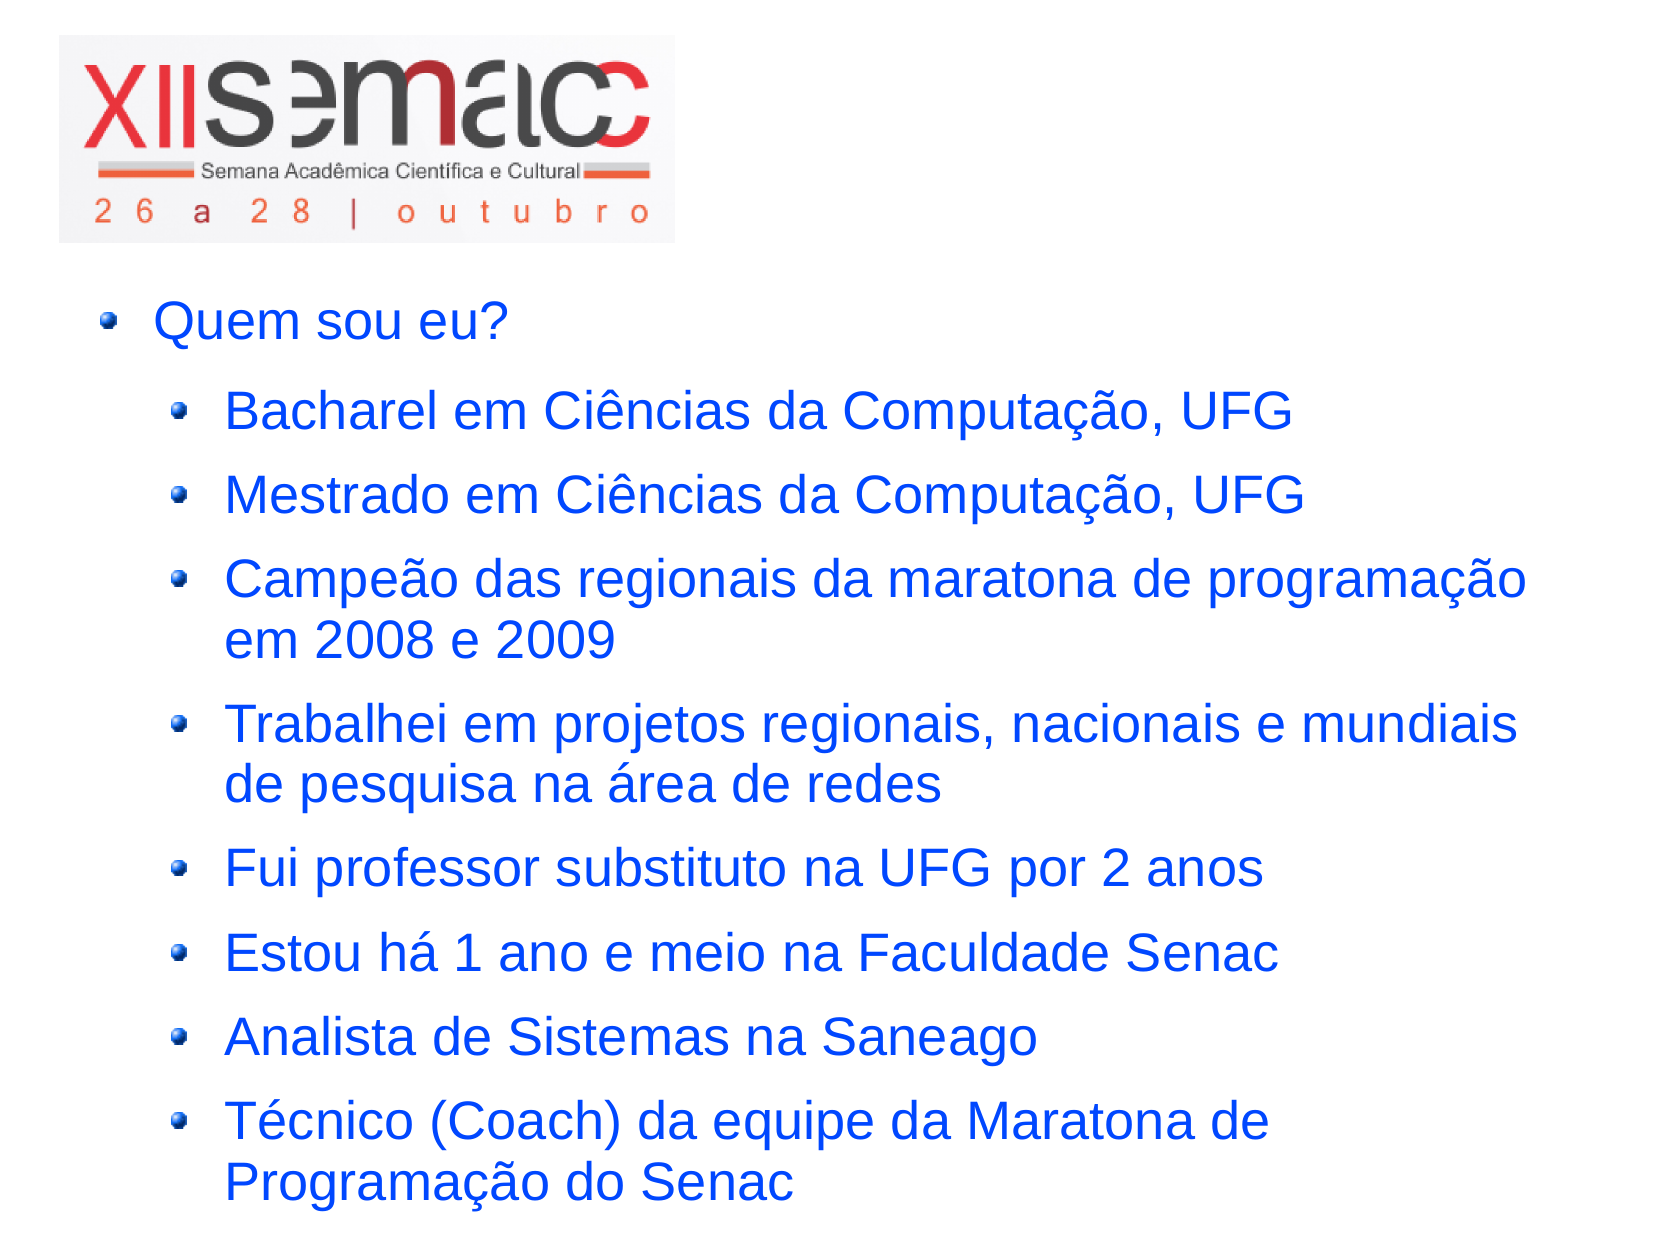

#
Quem sou eu?
Bacharel em Ciências da Computação, UFG
Mestrado em Ciências da Computação, UFG
Campeão das regionais da maratona de programação em 2008 e 2009
Trabalhei em projetos regionais, nacionais e mundiais de pesquisa na área de redes
Fui professor substituto na UFG por 2 anos
Estou há 1 ano e meio na Faculdade Senac
Analista de Sistemas na Saneago
Técnico (Coach) da equipe da Maratona de Programação do Senac